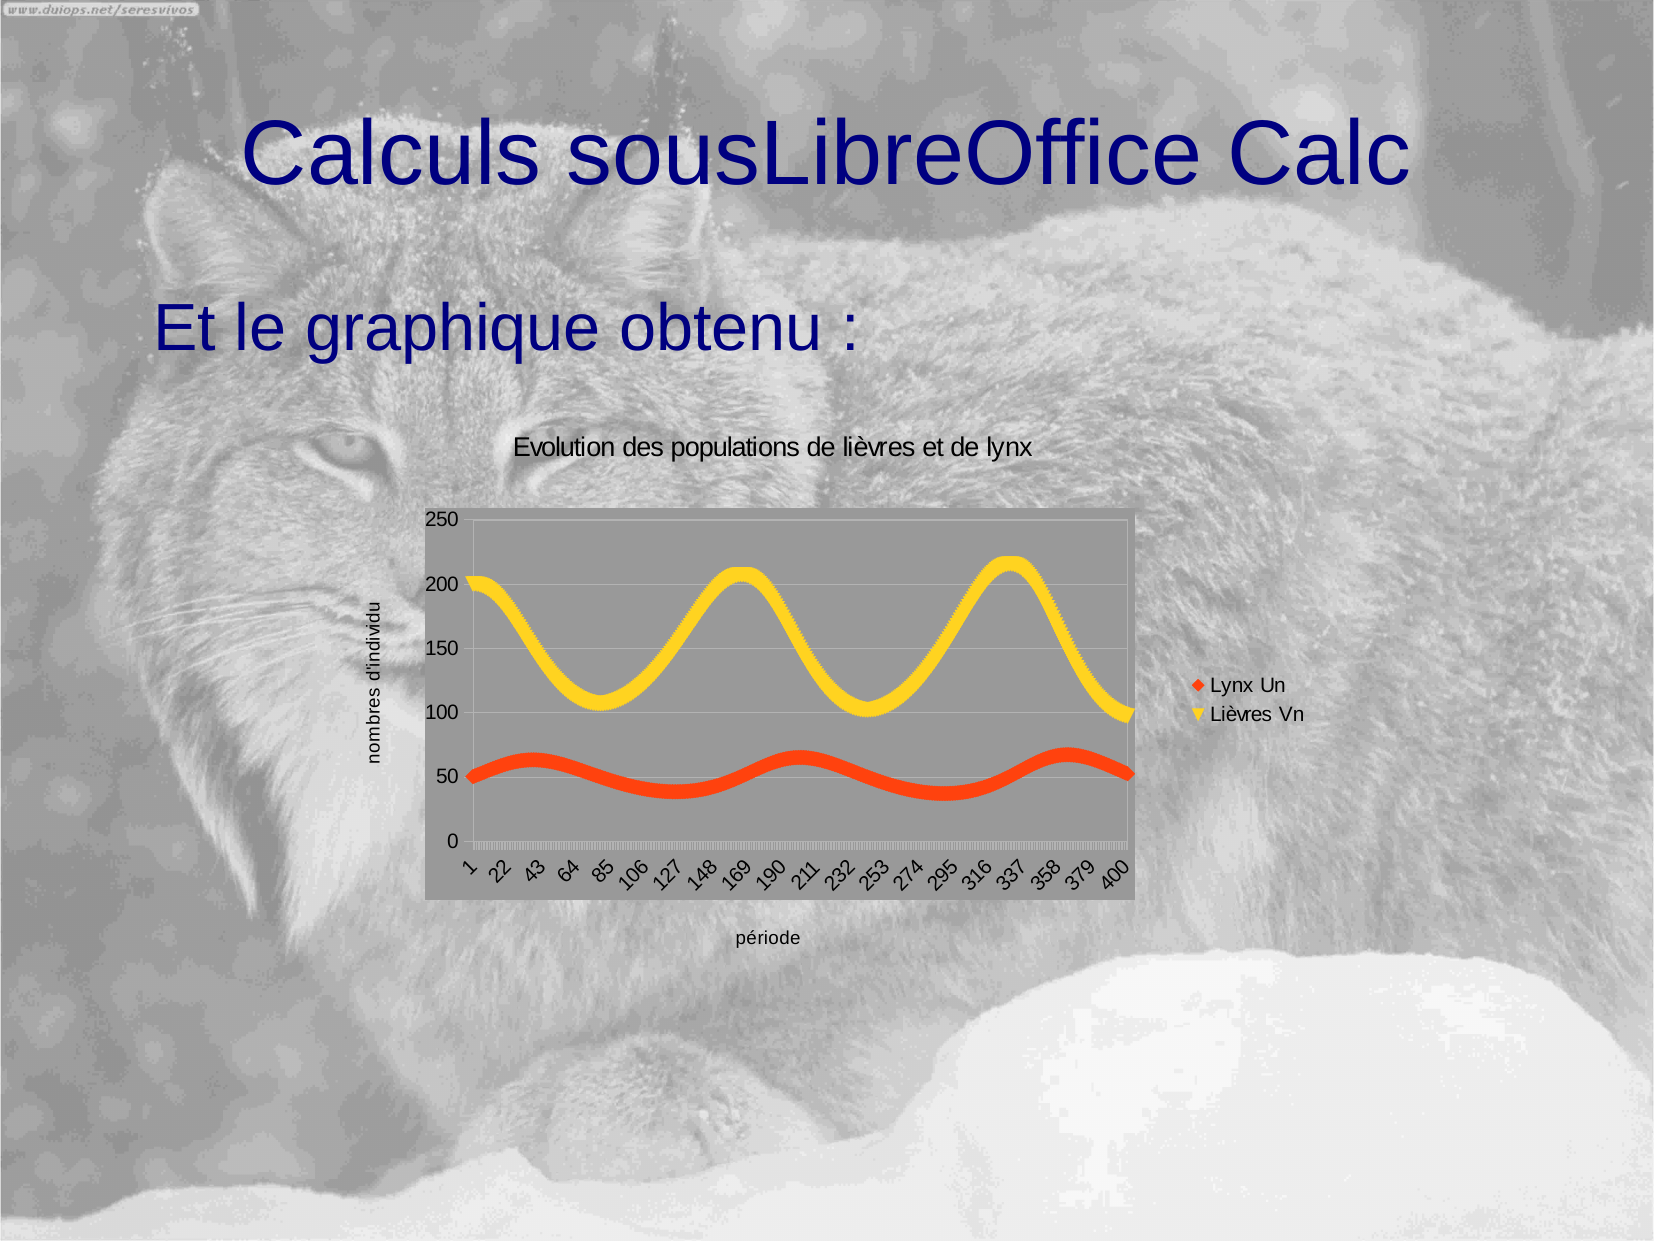

# Calculs sousLibreOffice Calc
Et le graphique obtenu :